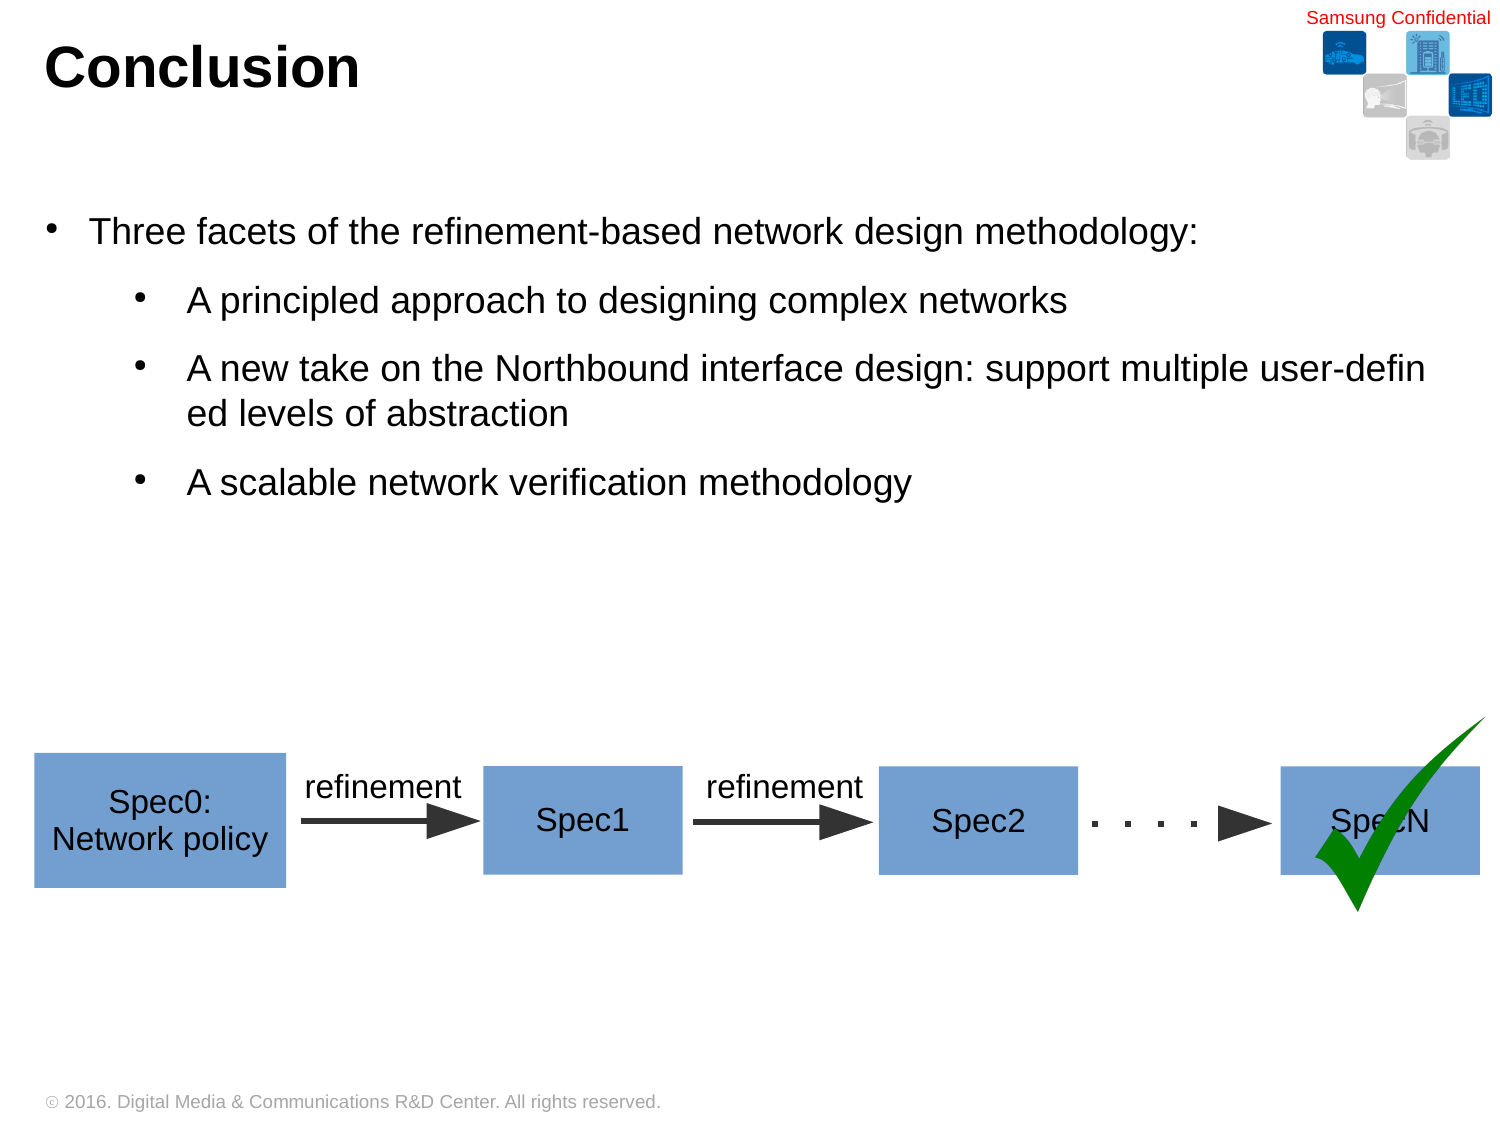

# Conclusion
Three facets of the refinement-based network design methodology:
A principled approach to designing complex networks
A new take on the Northbound interface design: support multiple user-defined levels of abstraction
A scalable network verification methodology
Spec0: Network policy
refinement
refinement
Spec1
Spec2
SpecN